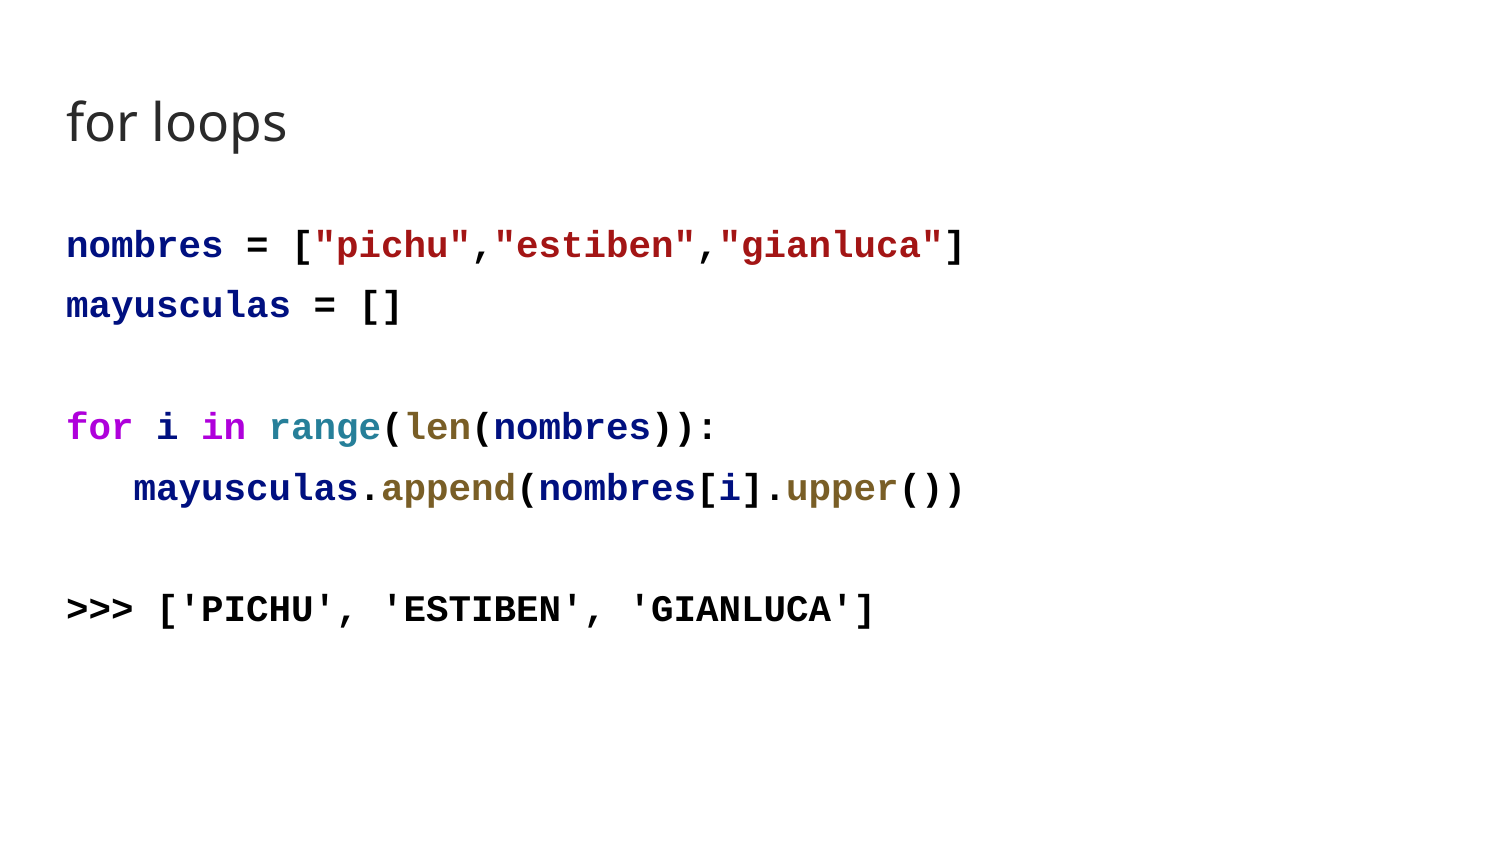

# for loops
nombres = ["pichu","estiben","gianluca"]
mayusculas = []
for i in range(len(nombres)):
 mayusculas.append(nombres[i].upper())
>>> ['PICHU', 'ESTIBEN', 'GIANLUCA']